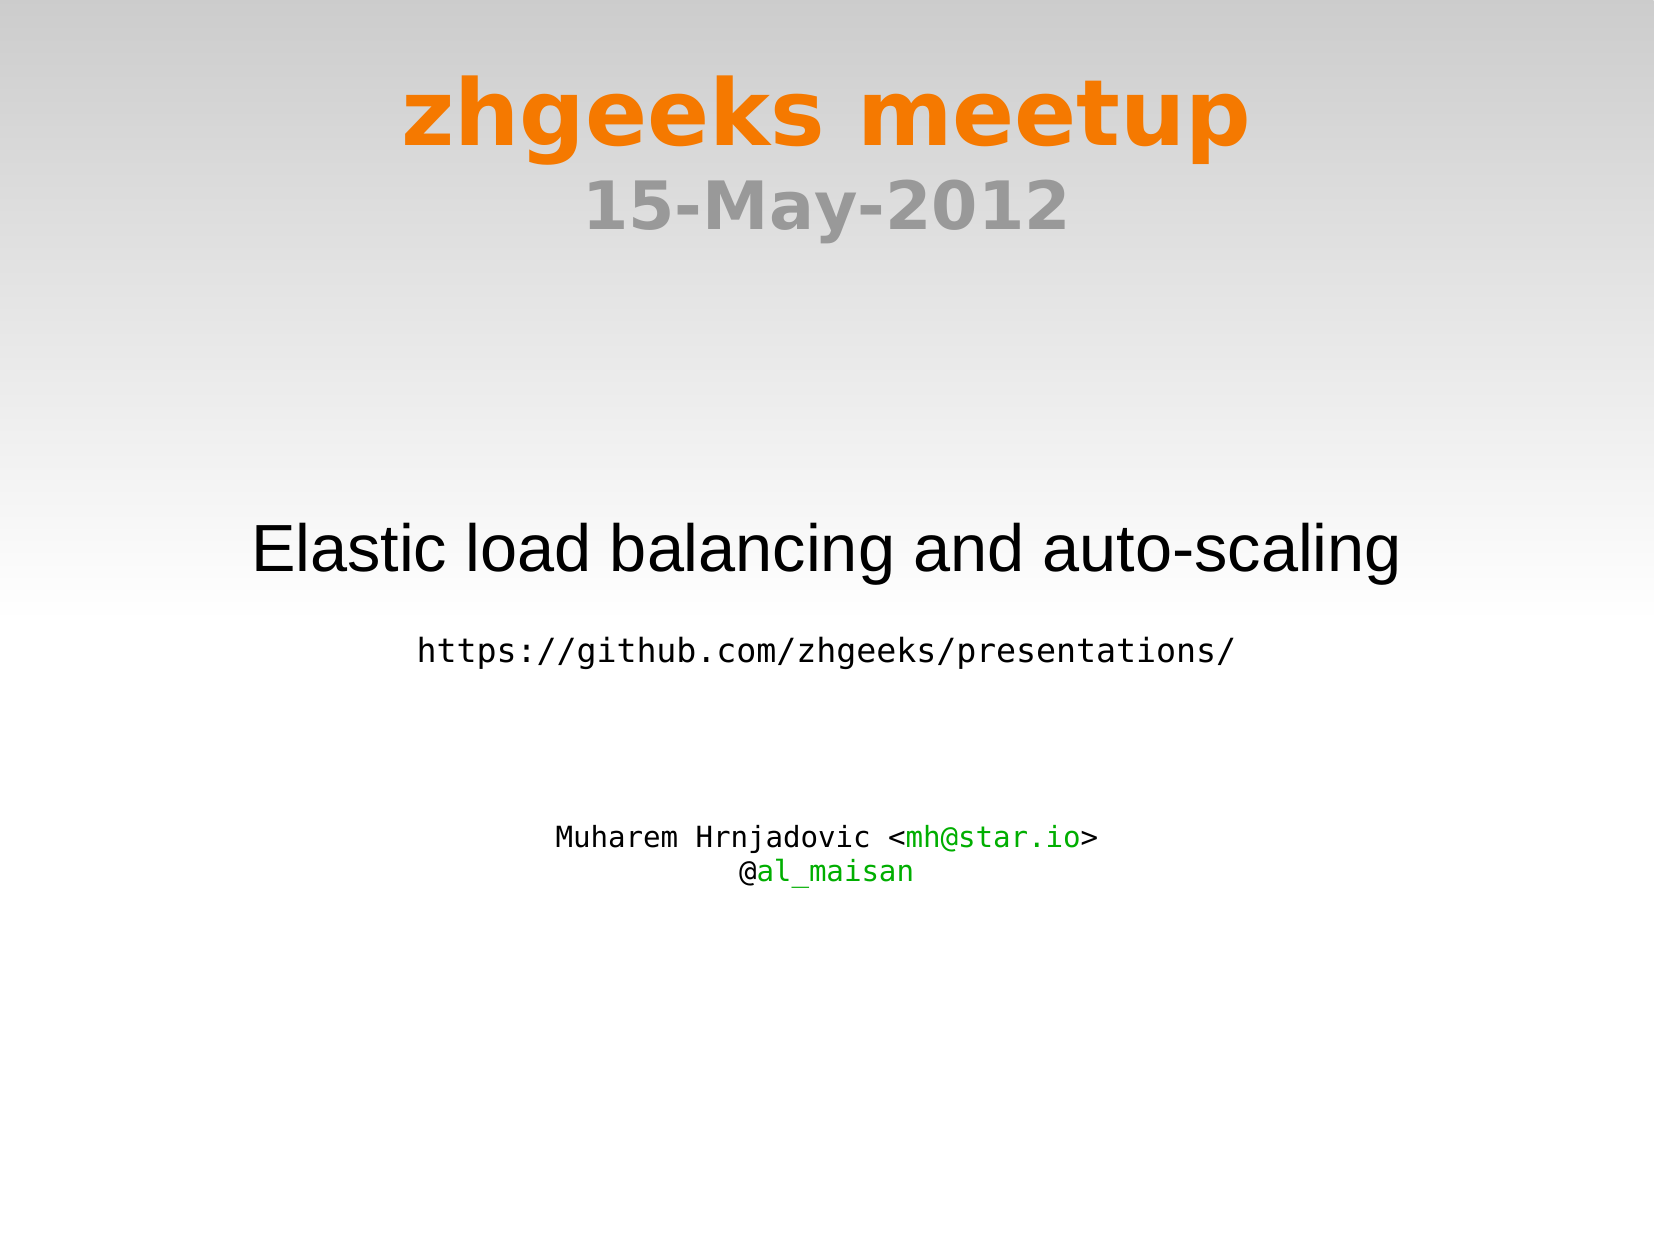

# zhgeeks meetup 15-May-2012
Elastic load balancing and auto-scaling
https://github.com/zhgeeks/presentations/
Muharem Hrnjadovic <mh@star.io>
@al_maisan